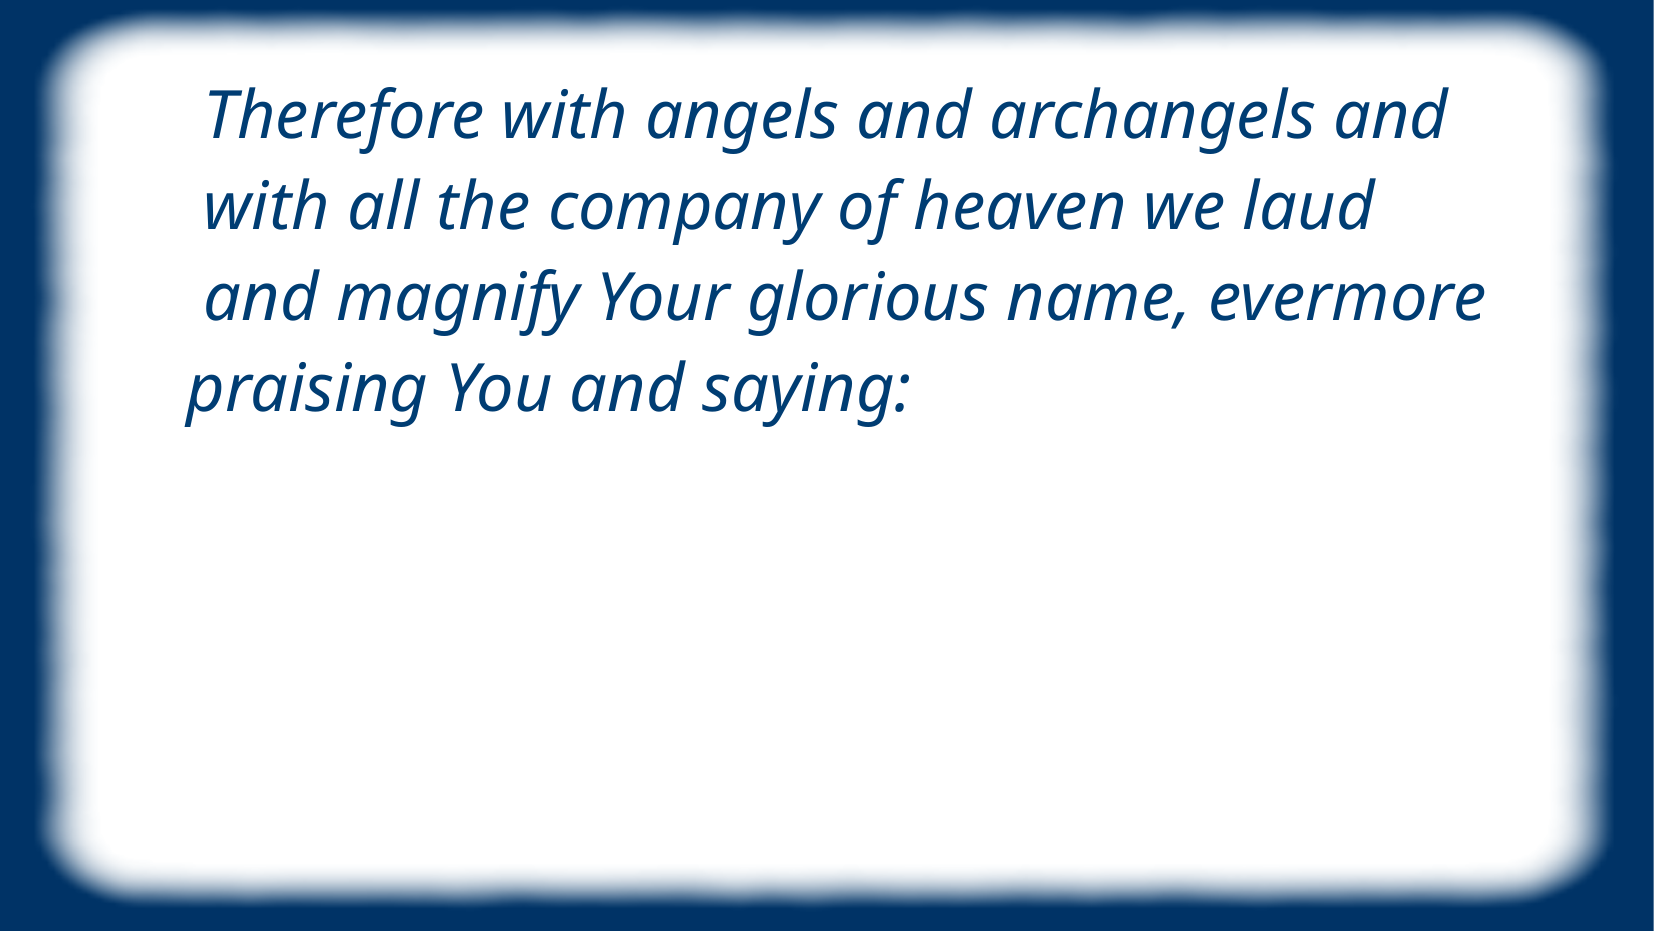

Therefore with angels and archangels and
 with all the company of heaven we laud
 and magnify Your glorious name, evermore praising You and saying: